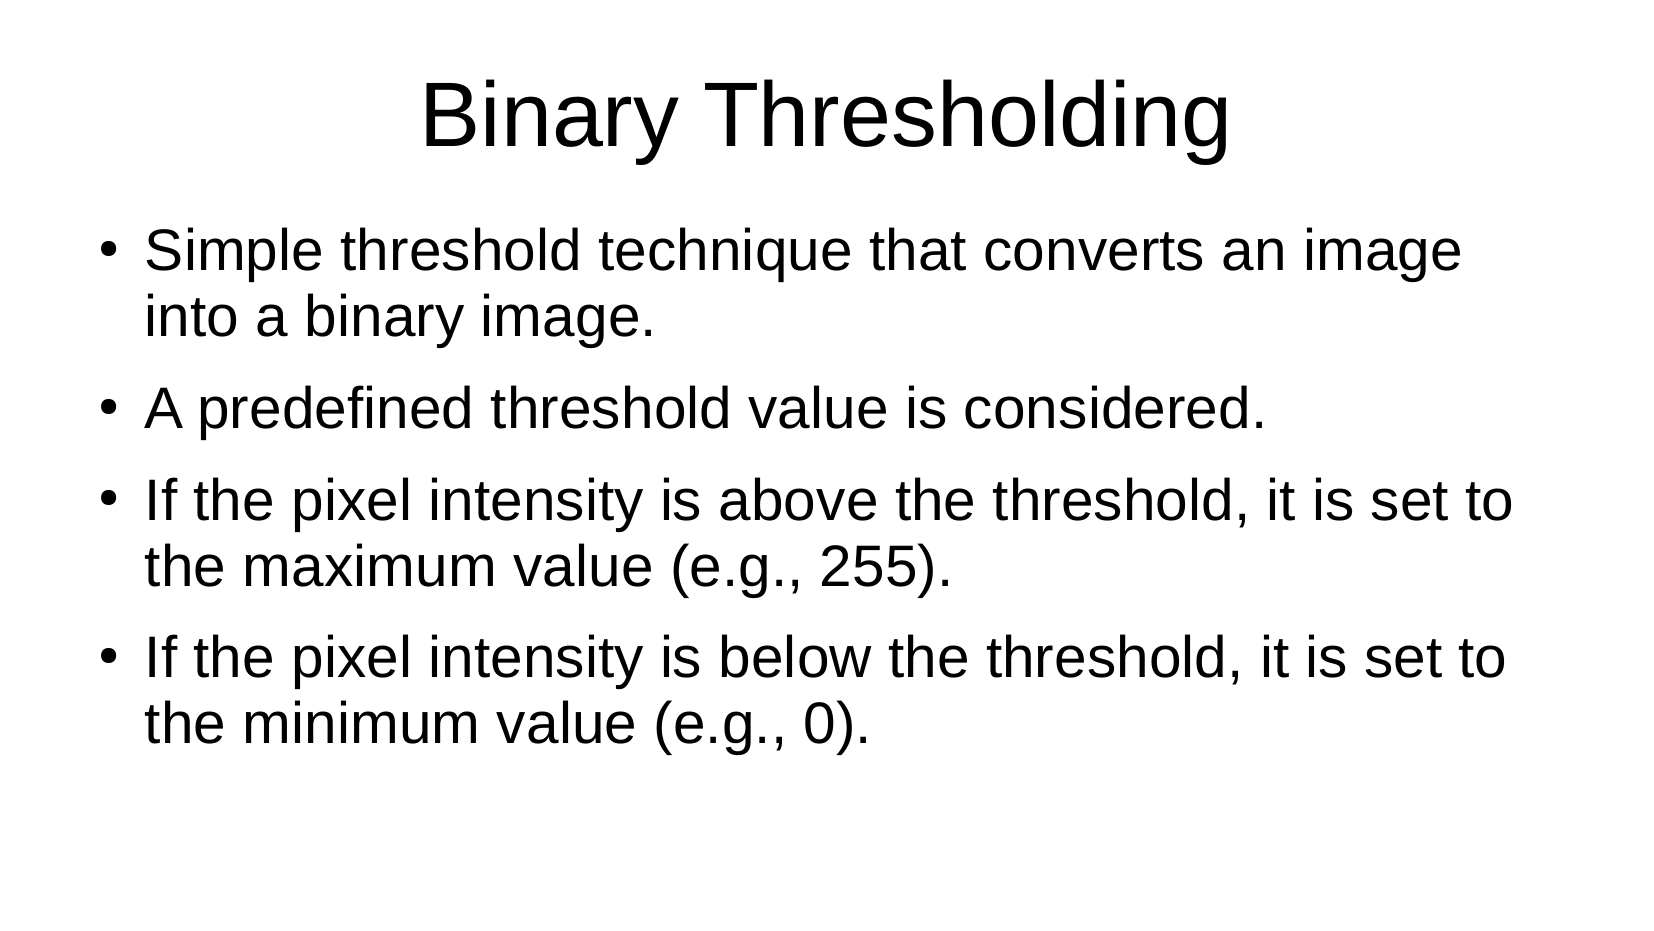

# Binary Thresholding
Simple threshold technique that converts an image into a binary image.
A predefined threshold value is considered.
If the pixel intensity is above the threshold, it is set to the maximum value (e.g., 255).
If the pixel intensity is below the threshold, it is set to the minimum value (e.g., 0).